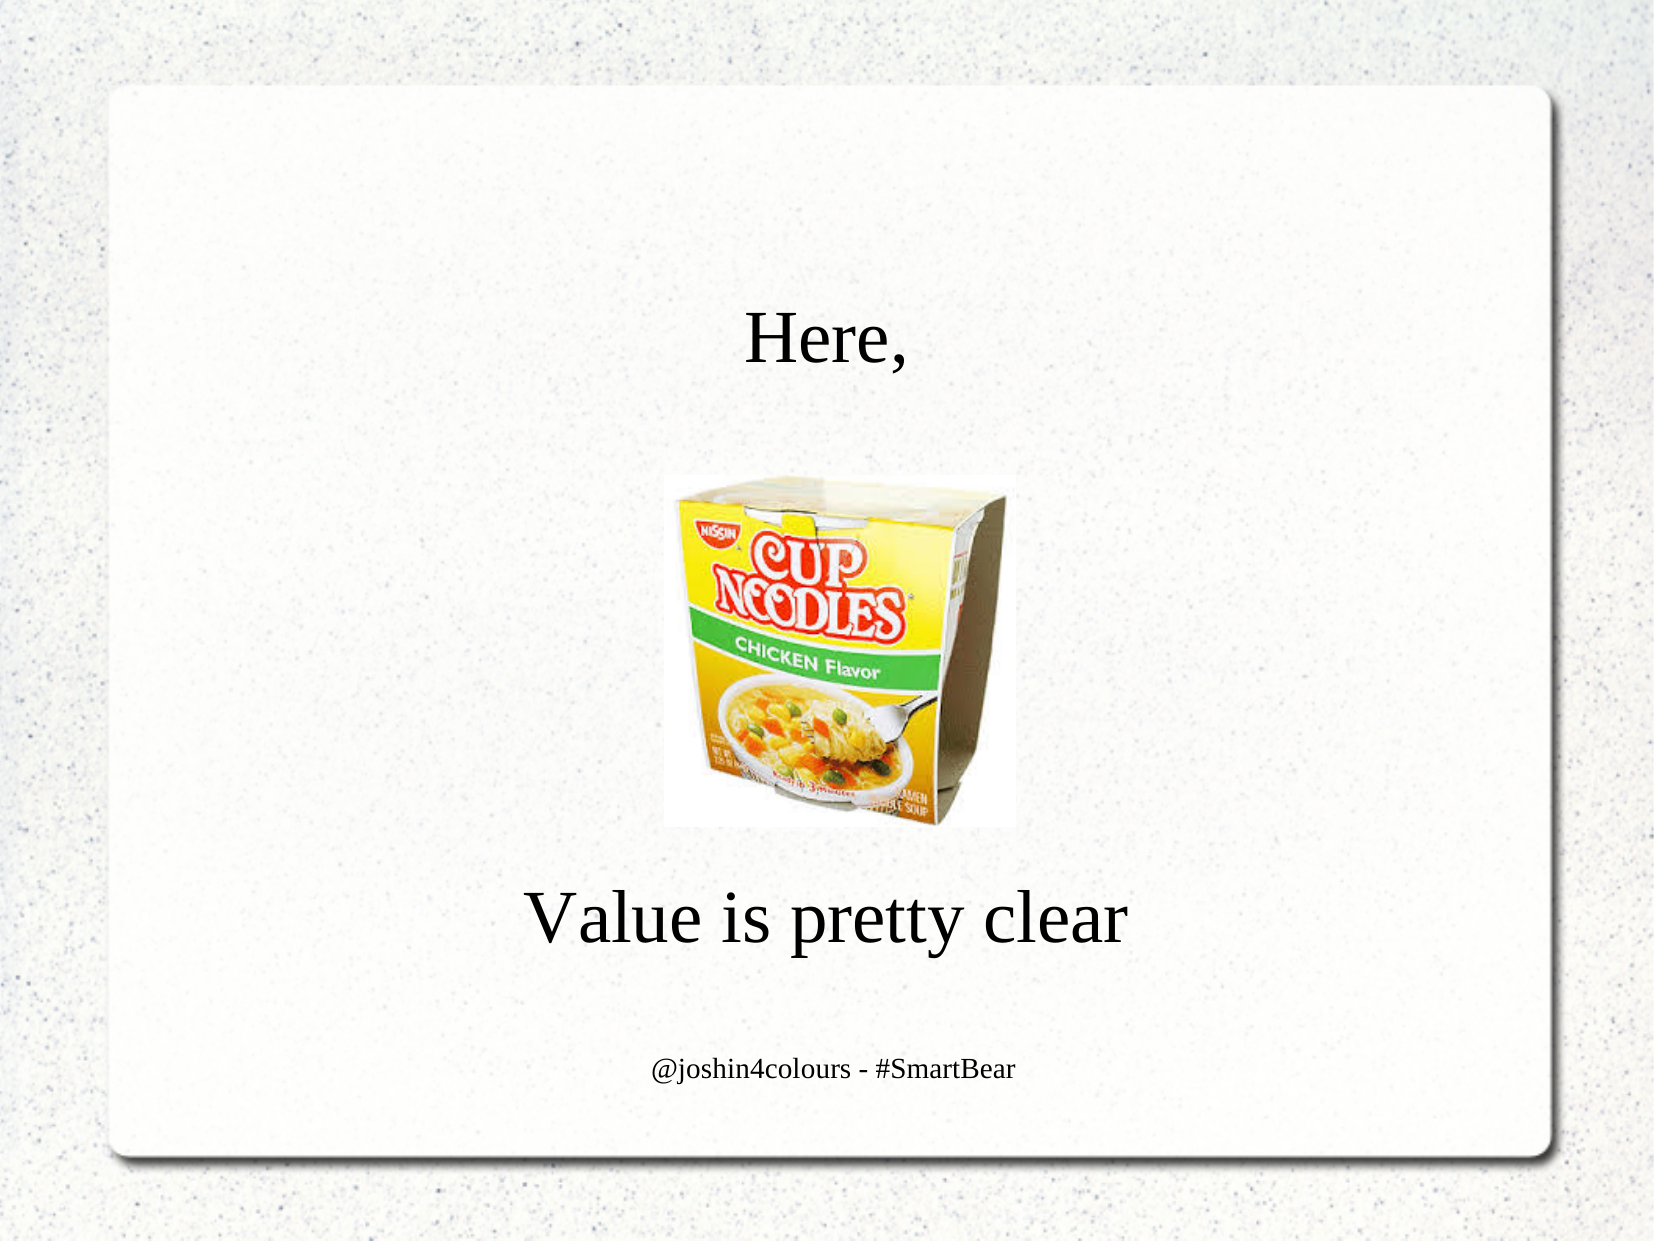

# Here,
Value is pretty clear
@joshin4colours - #SmartBear